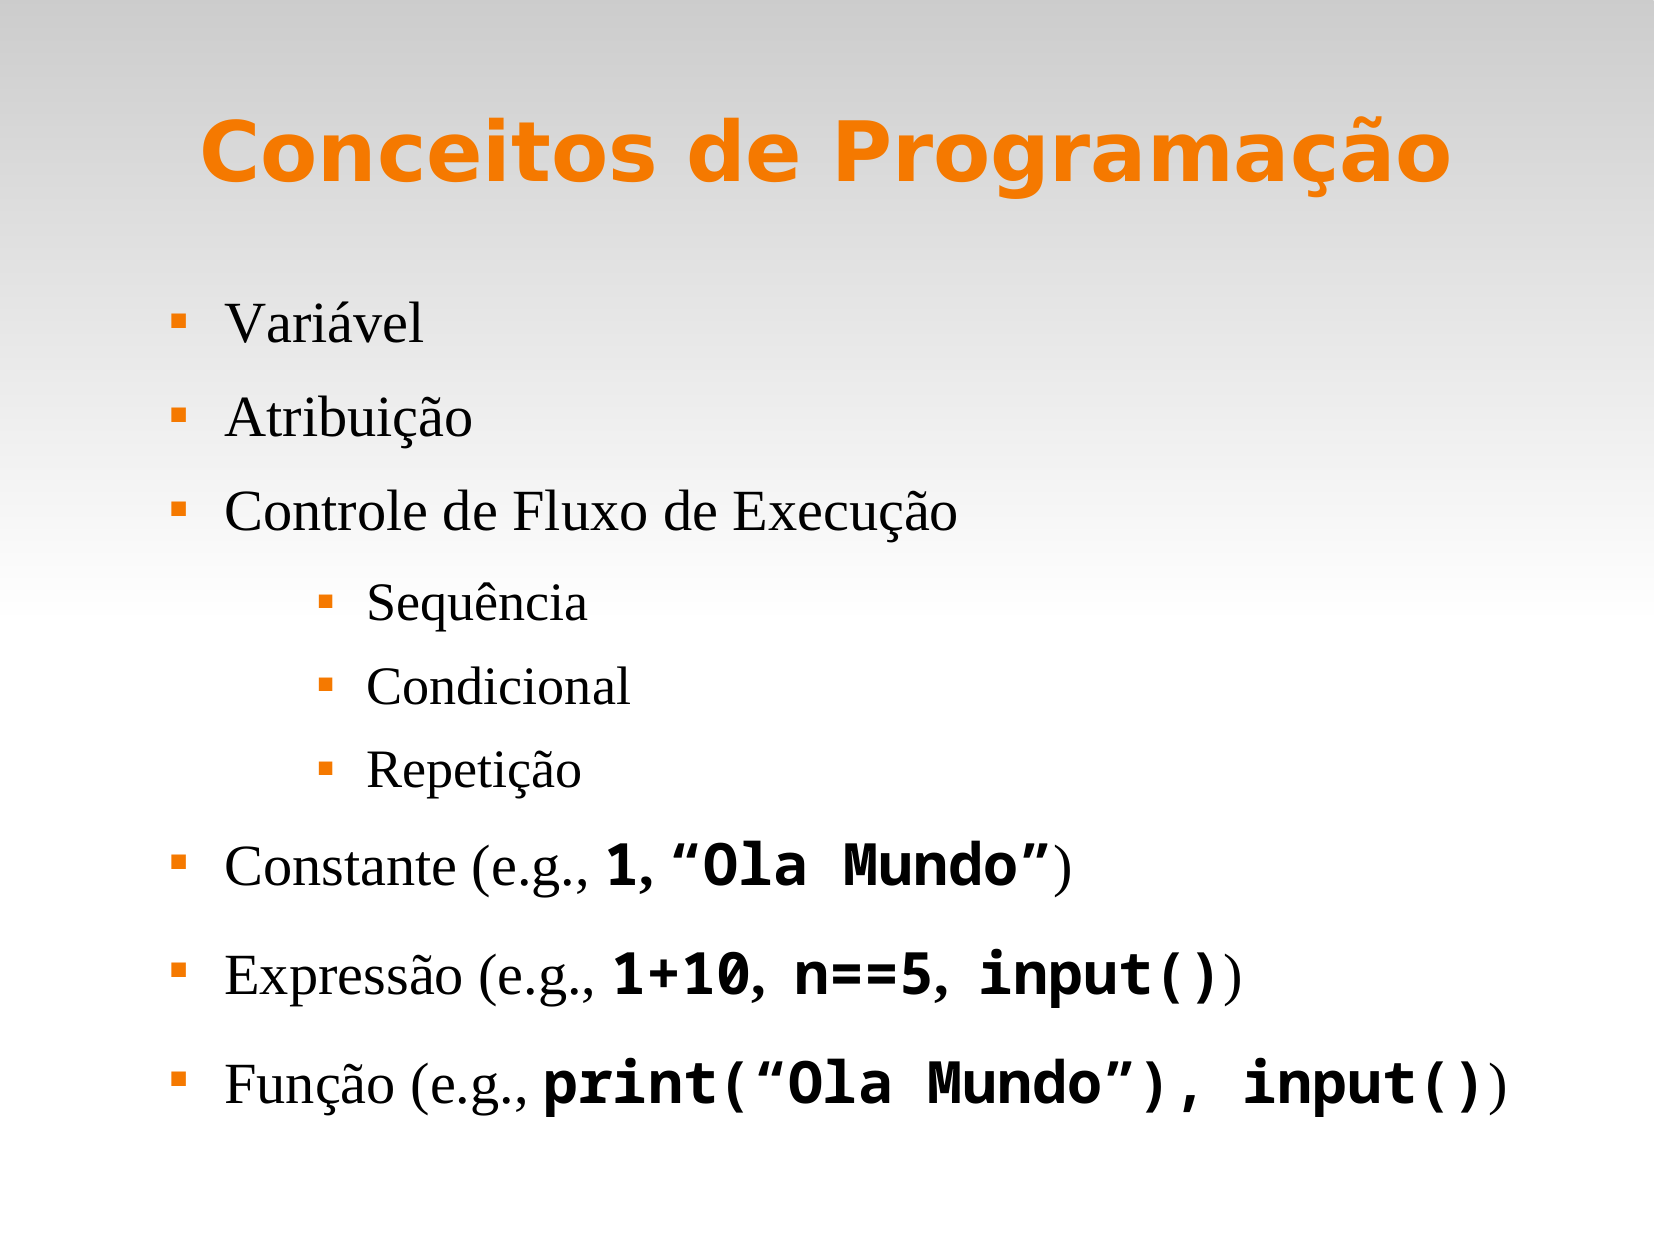

# Conceitos de Programação
Variável
Atribuição
Controle de Fluxo de Execução
Sequência
Condicional
Repetição
Constante (e.g., 1, “Ola Mundo”)
Expressão (e.g., 1+10, n==5, input())
Função (e.g., print(“Ola Mundo”), input())